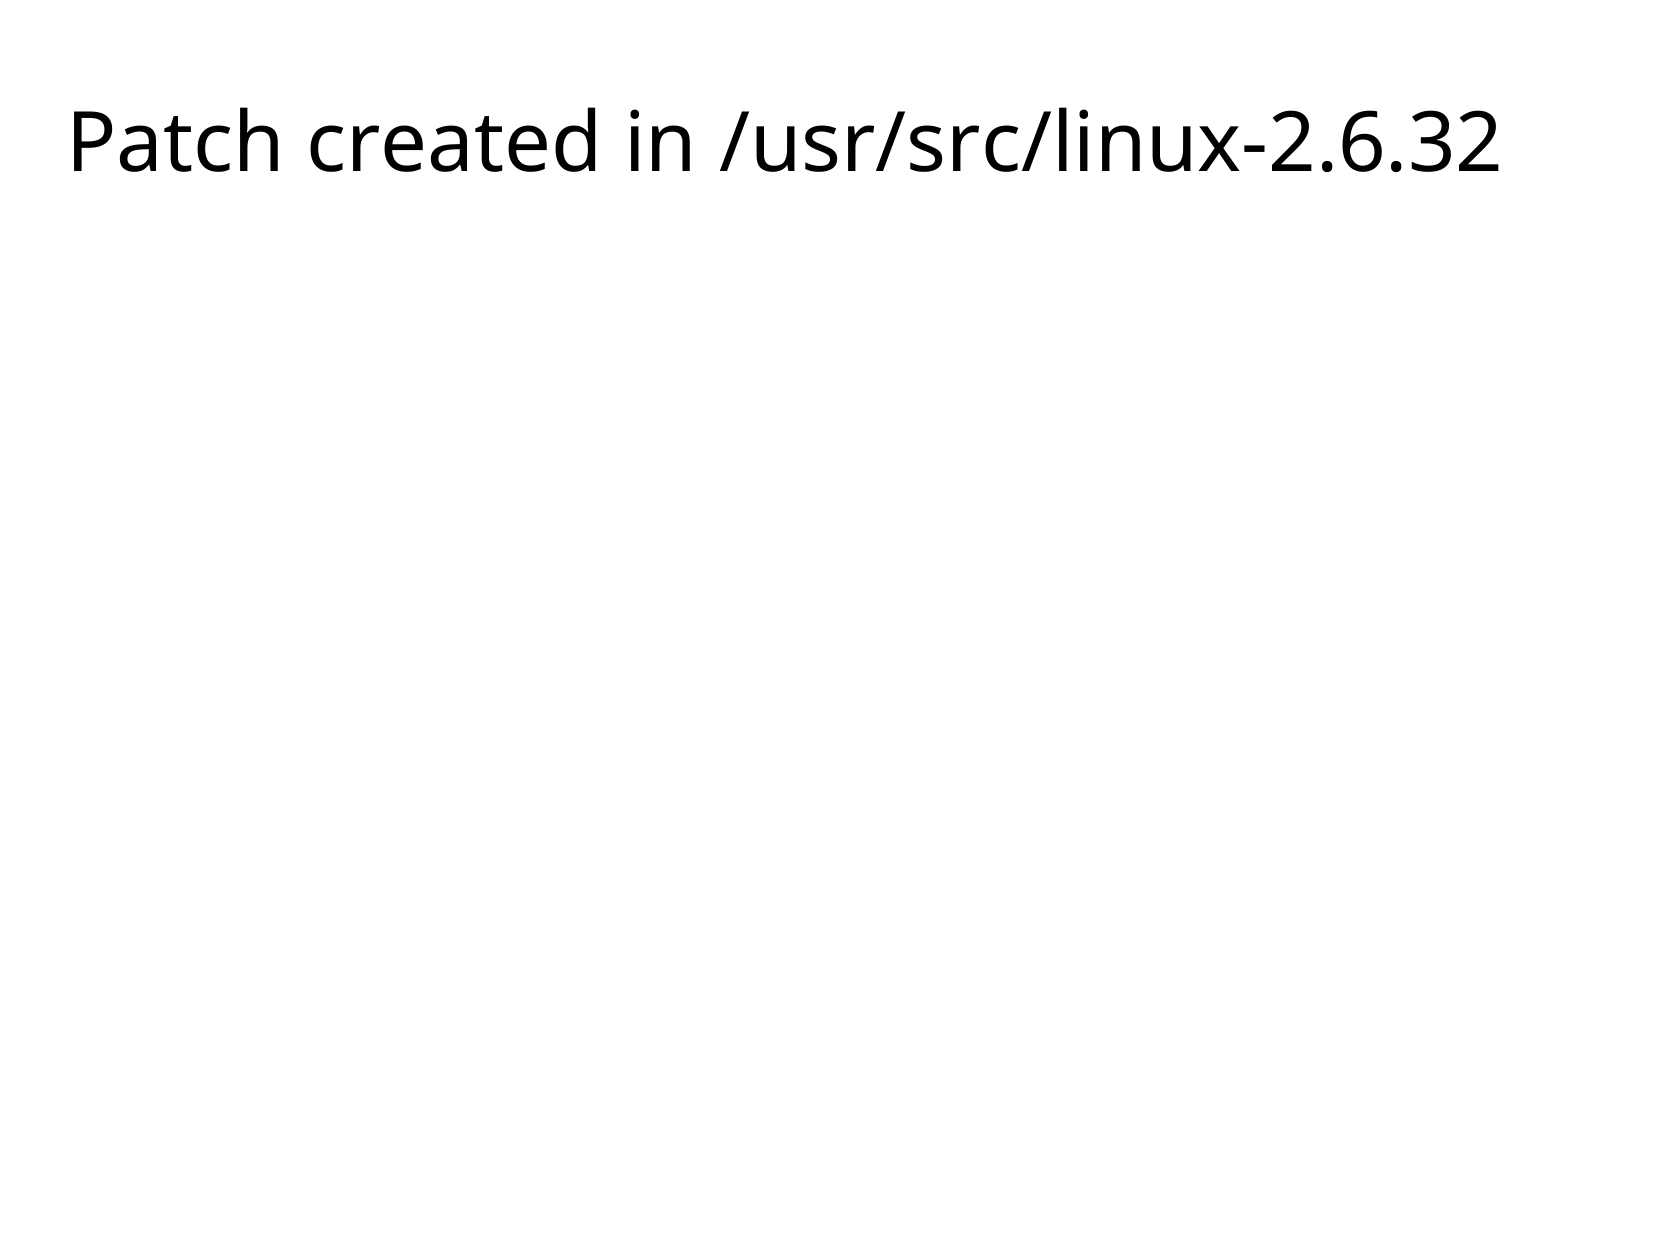

Patch created in /usr/src/linux-2.6.32
2.6.20 to 2.6.24-rc8